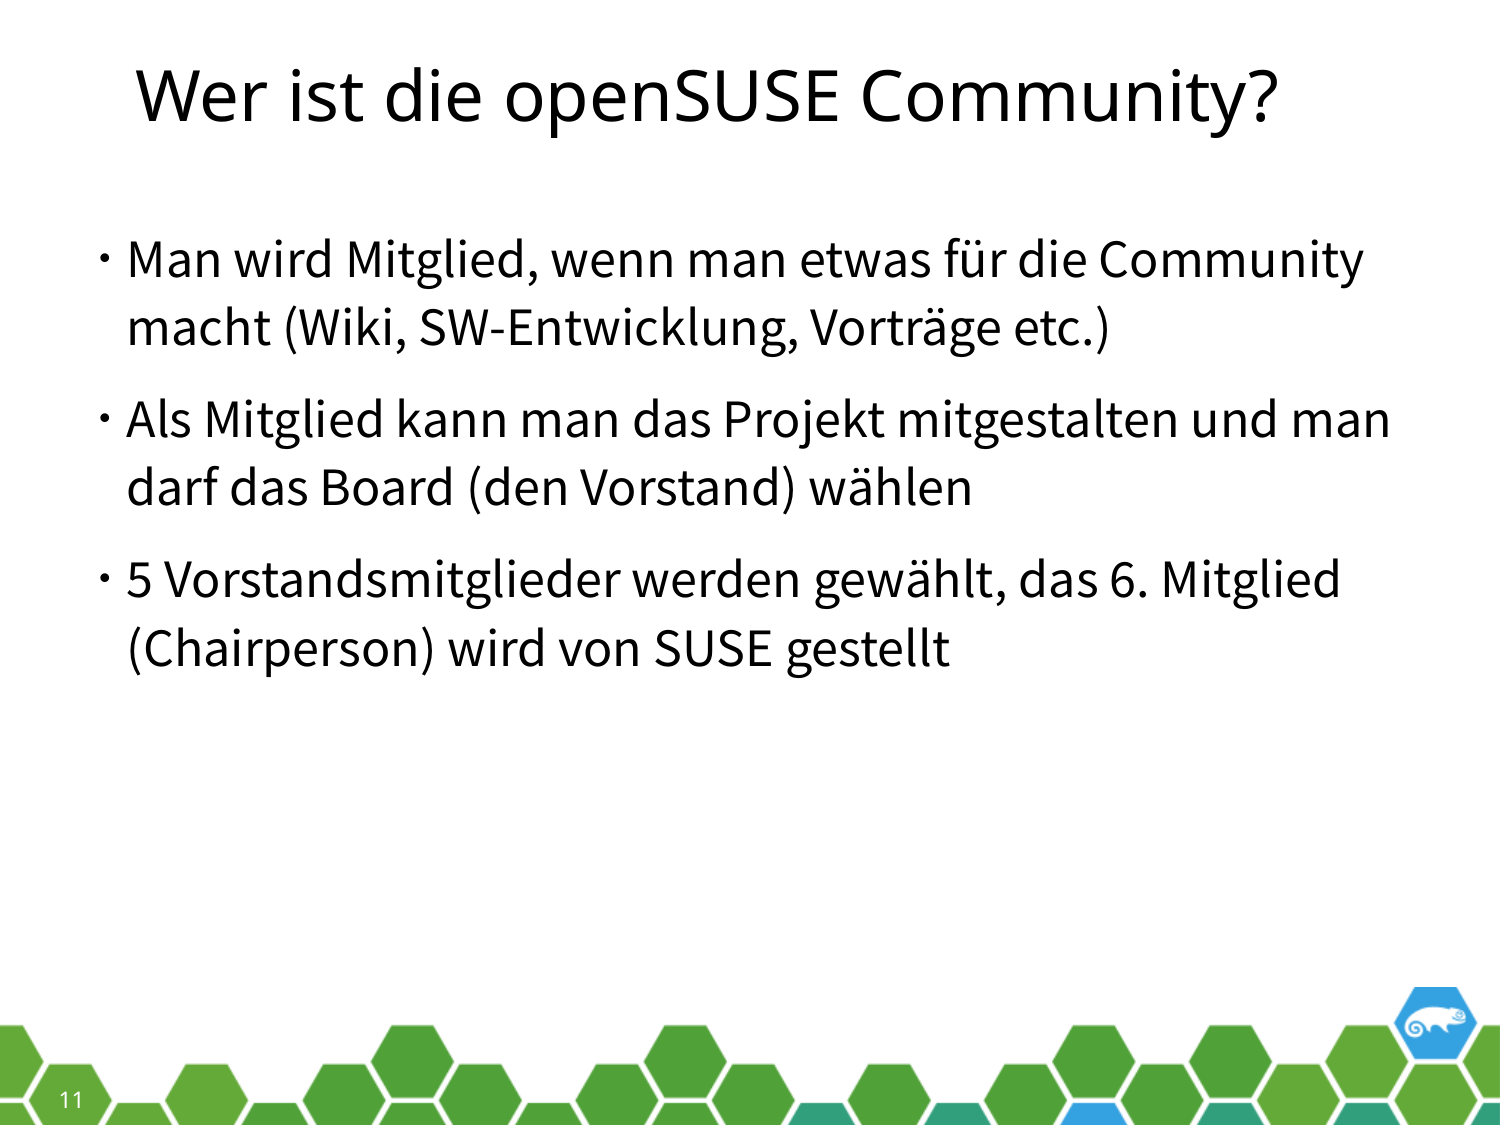

# Wer ist die openSUSE Community?
Man wird Mitglied, wenn man etwas für die Community macht (Wiki, SW-Entwicklung, Vorträge etc.)
Als Mitglied kann man das Projekt mitgestalten und man darf das Board (den Vorstand) wählen
5 Vorstandsmitglieder werden gewählt, das 6. Mitglied (Chairperson) wird von SUSE gestellt